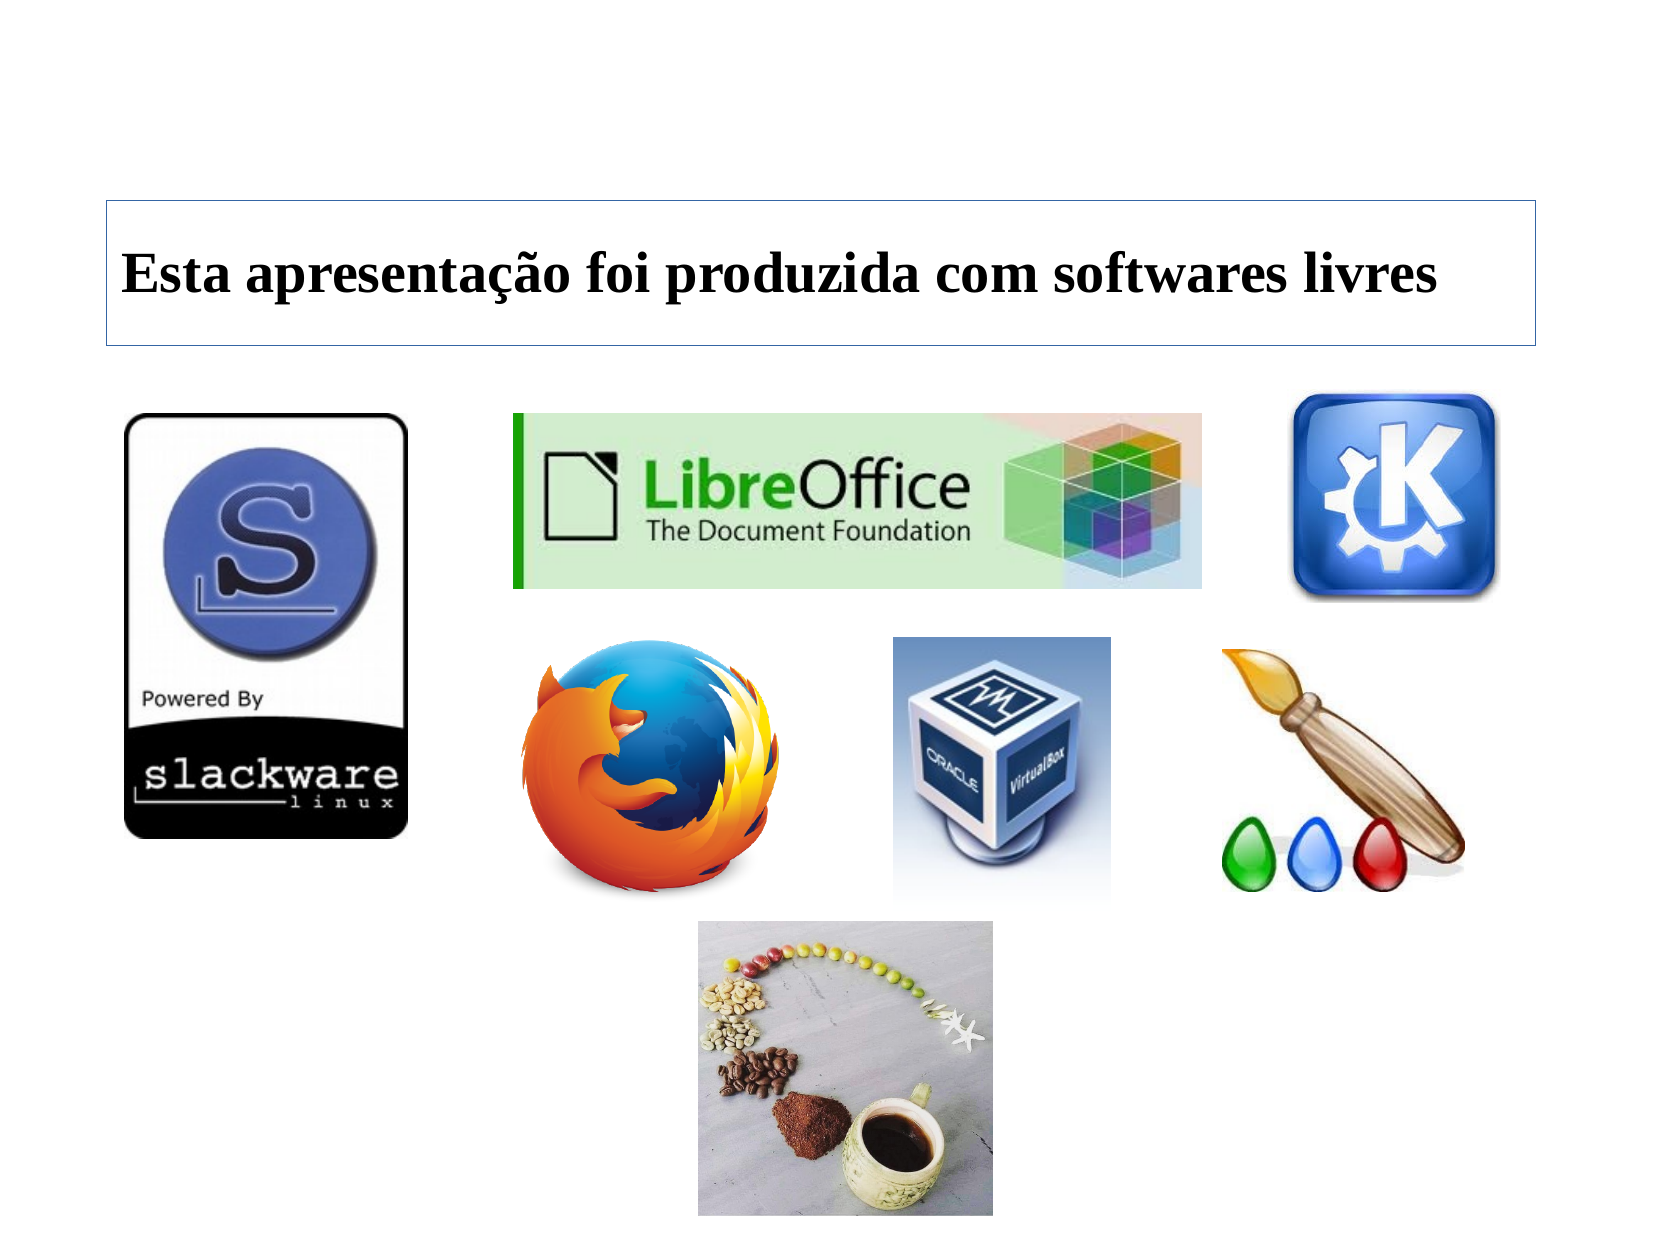

Esta apresentação foi produzida com softwares livres